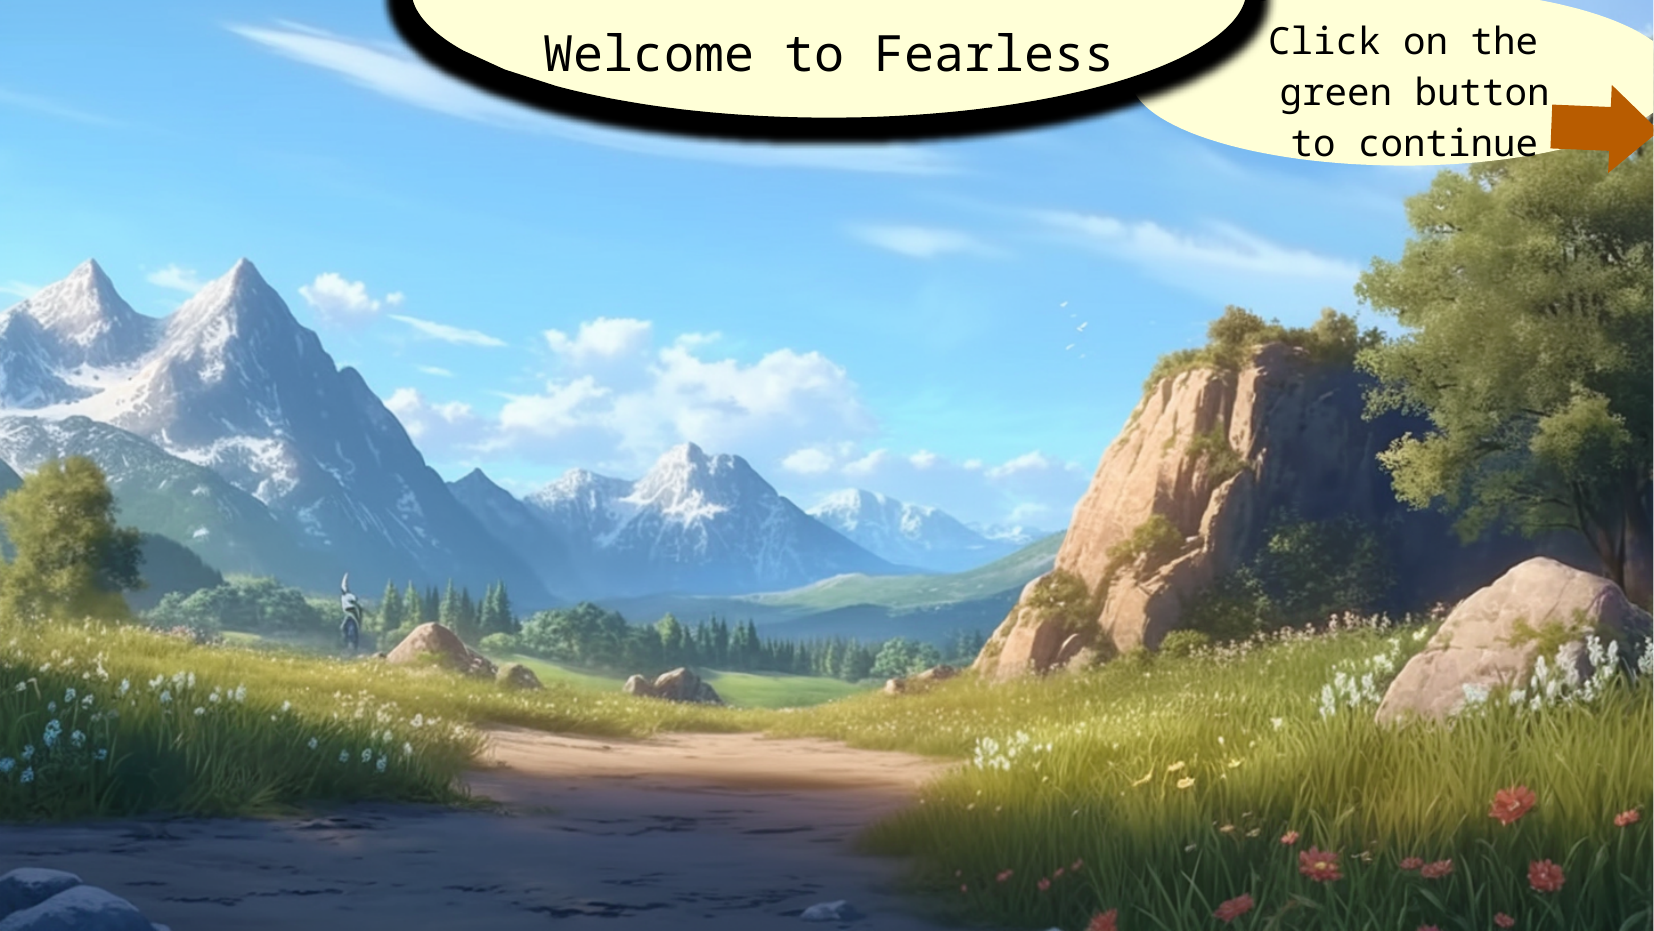

Welcome to Fearless
Welcome to Fearless
Click on the
 green button
 to continue